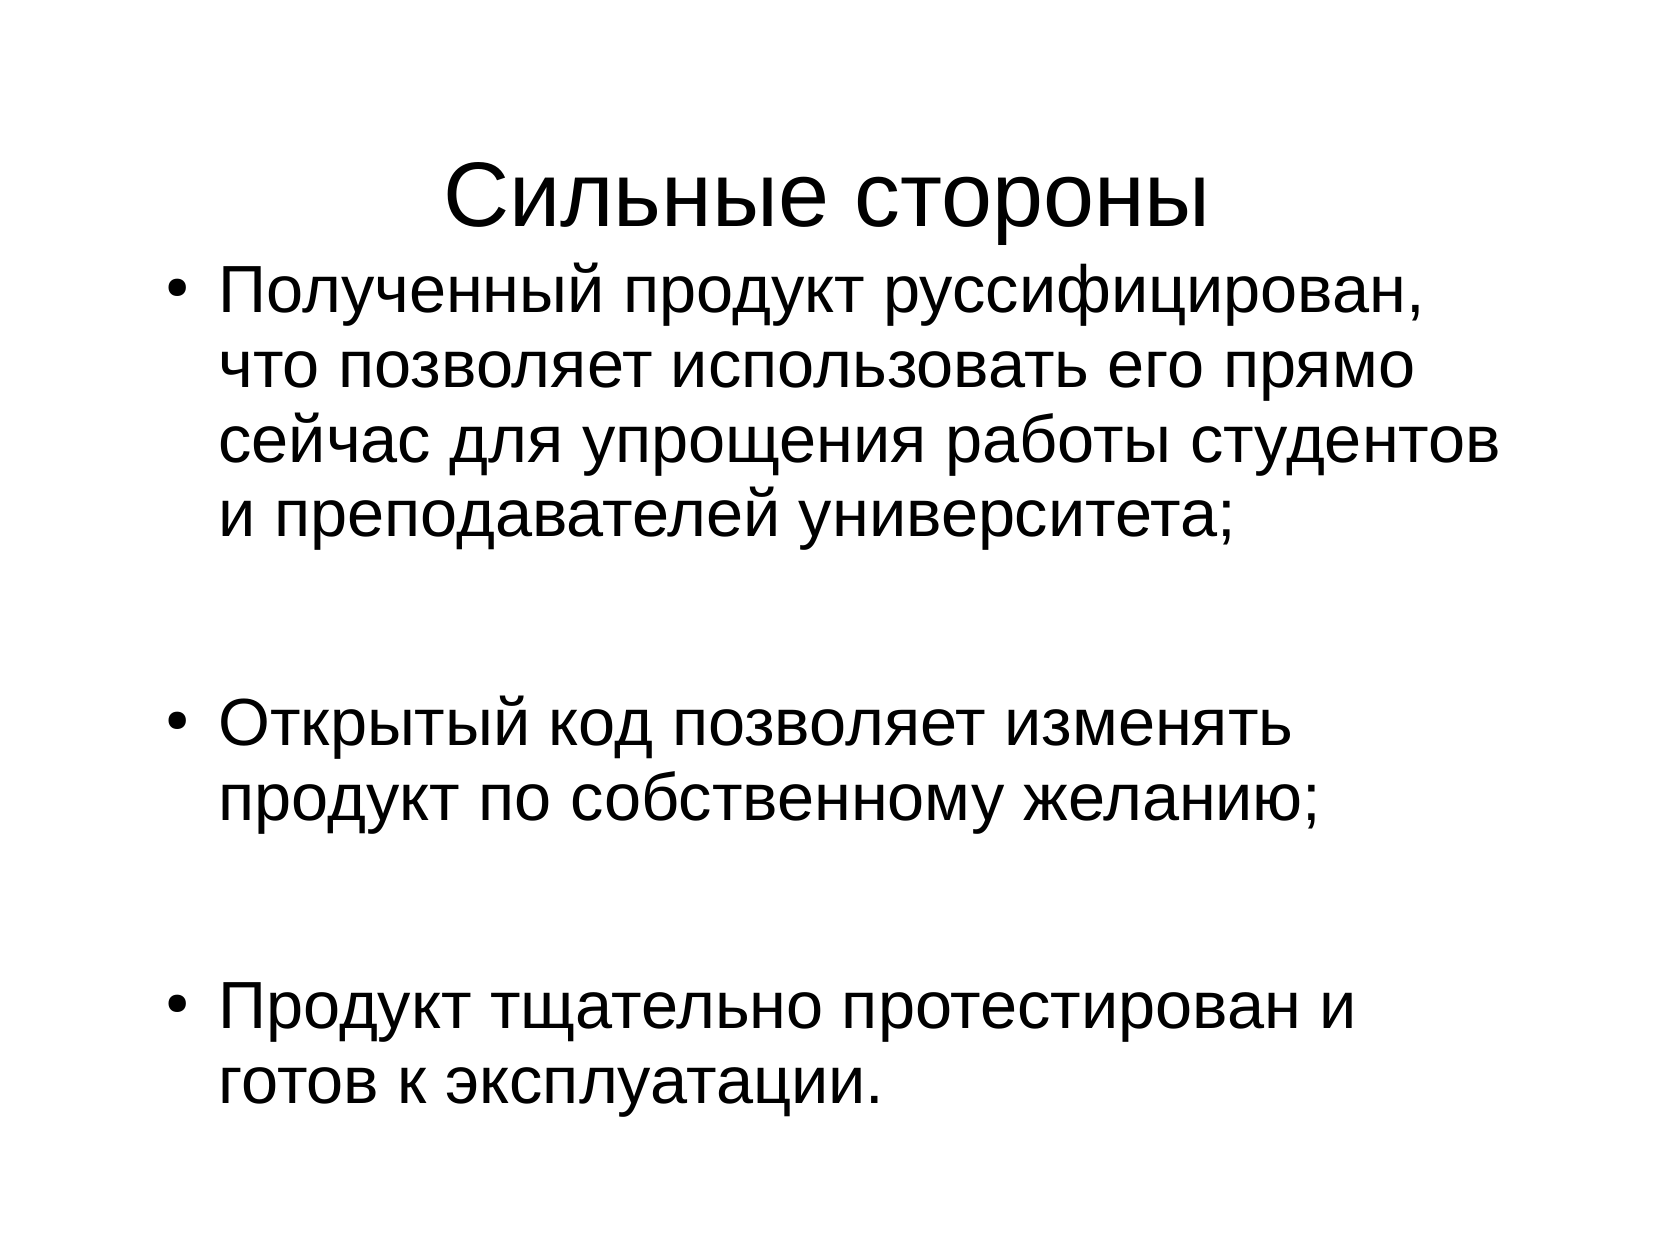

# Сильные стороны
Полученный продукт руссифицирован, что позволяет использовать его прямо сейчас для упрощения работы студентов и преподавателей университета;
Открытый код позволяет изменять продукт по собственному желанию;
Продукт тщательно протестирован и готов к эксплуатации.